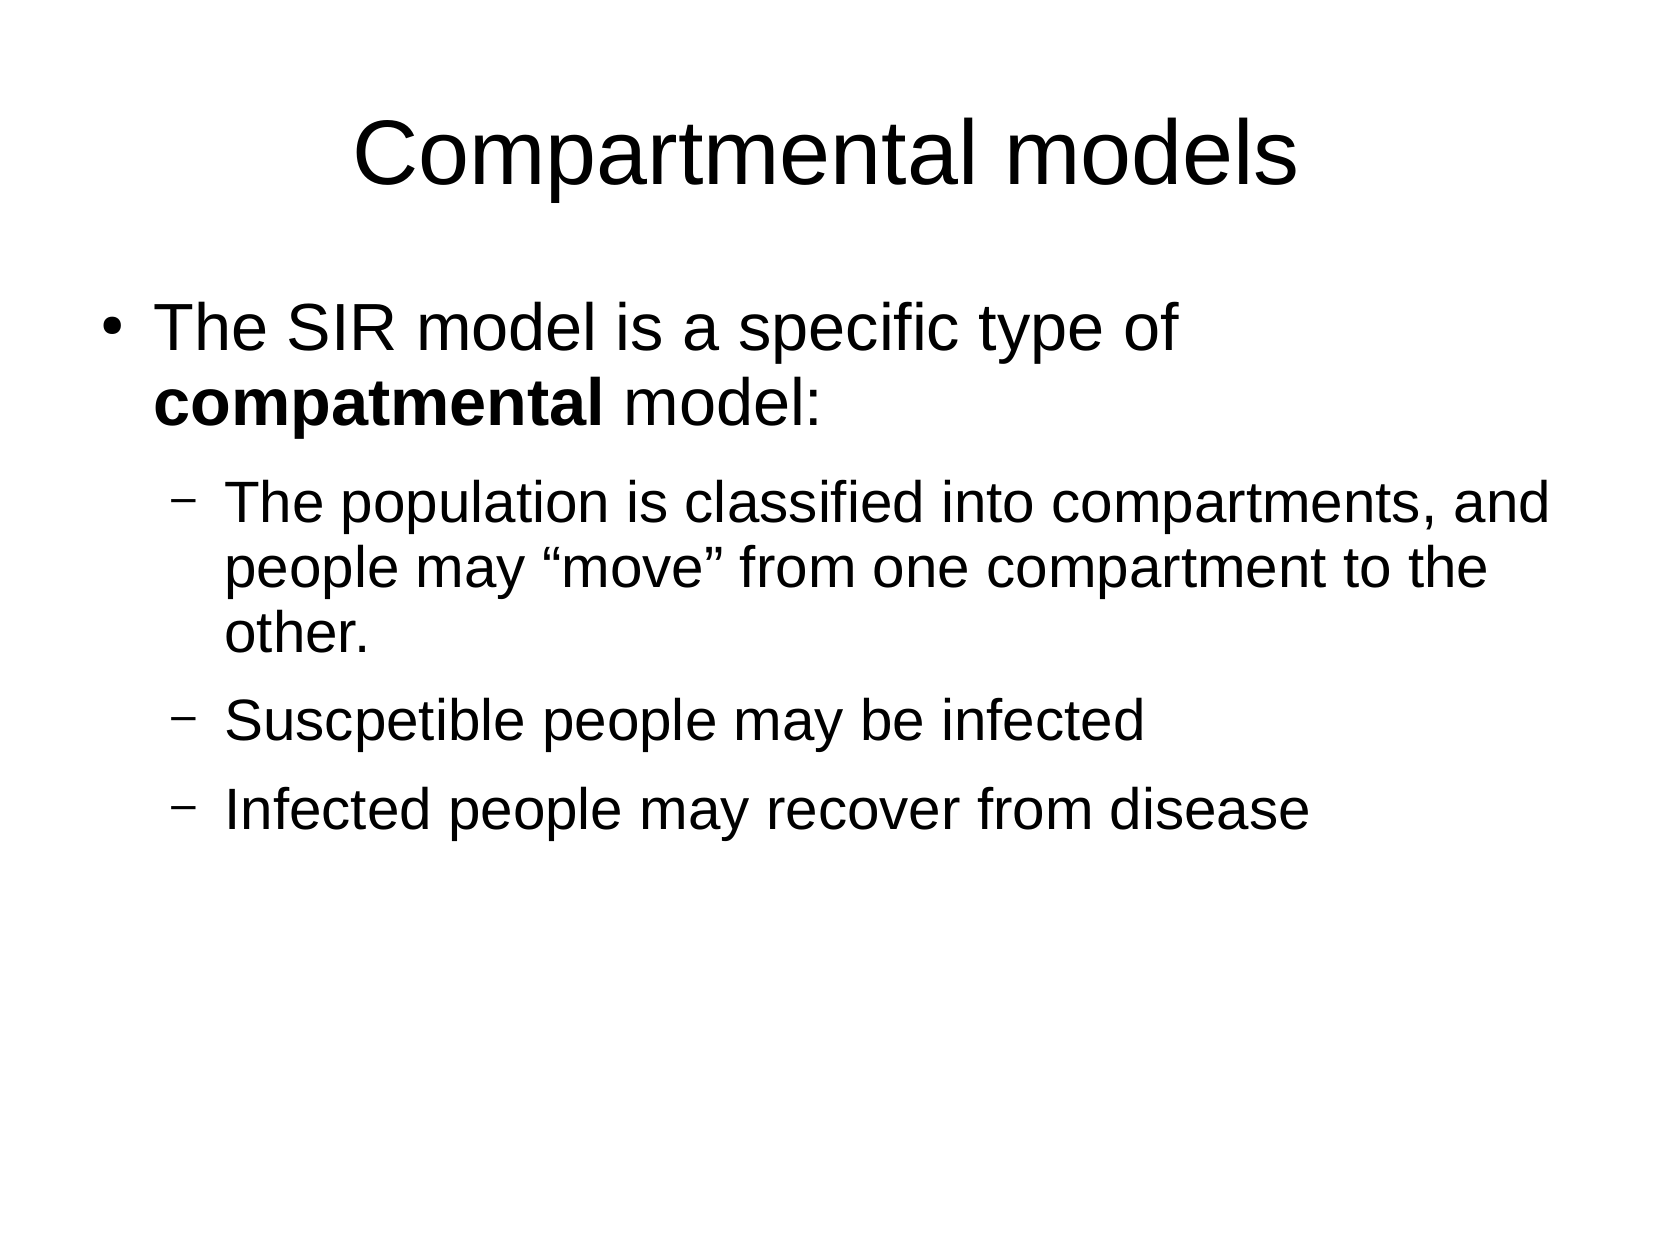

# Compartmental models
The SIR model is a specific type of compatmental model:
The population is classified into compartments, and people may “move” from one compartment to the other.
Suscpetible people may be infected
Infected people may recover from disease